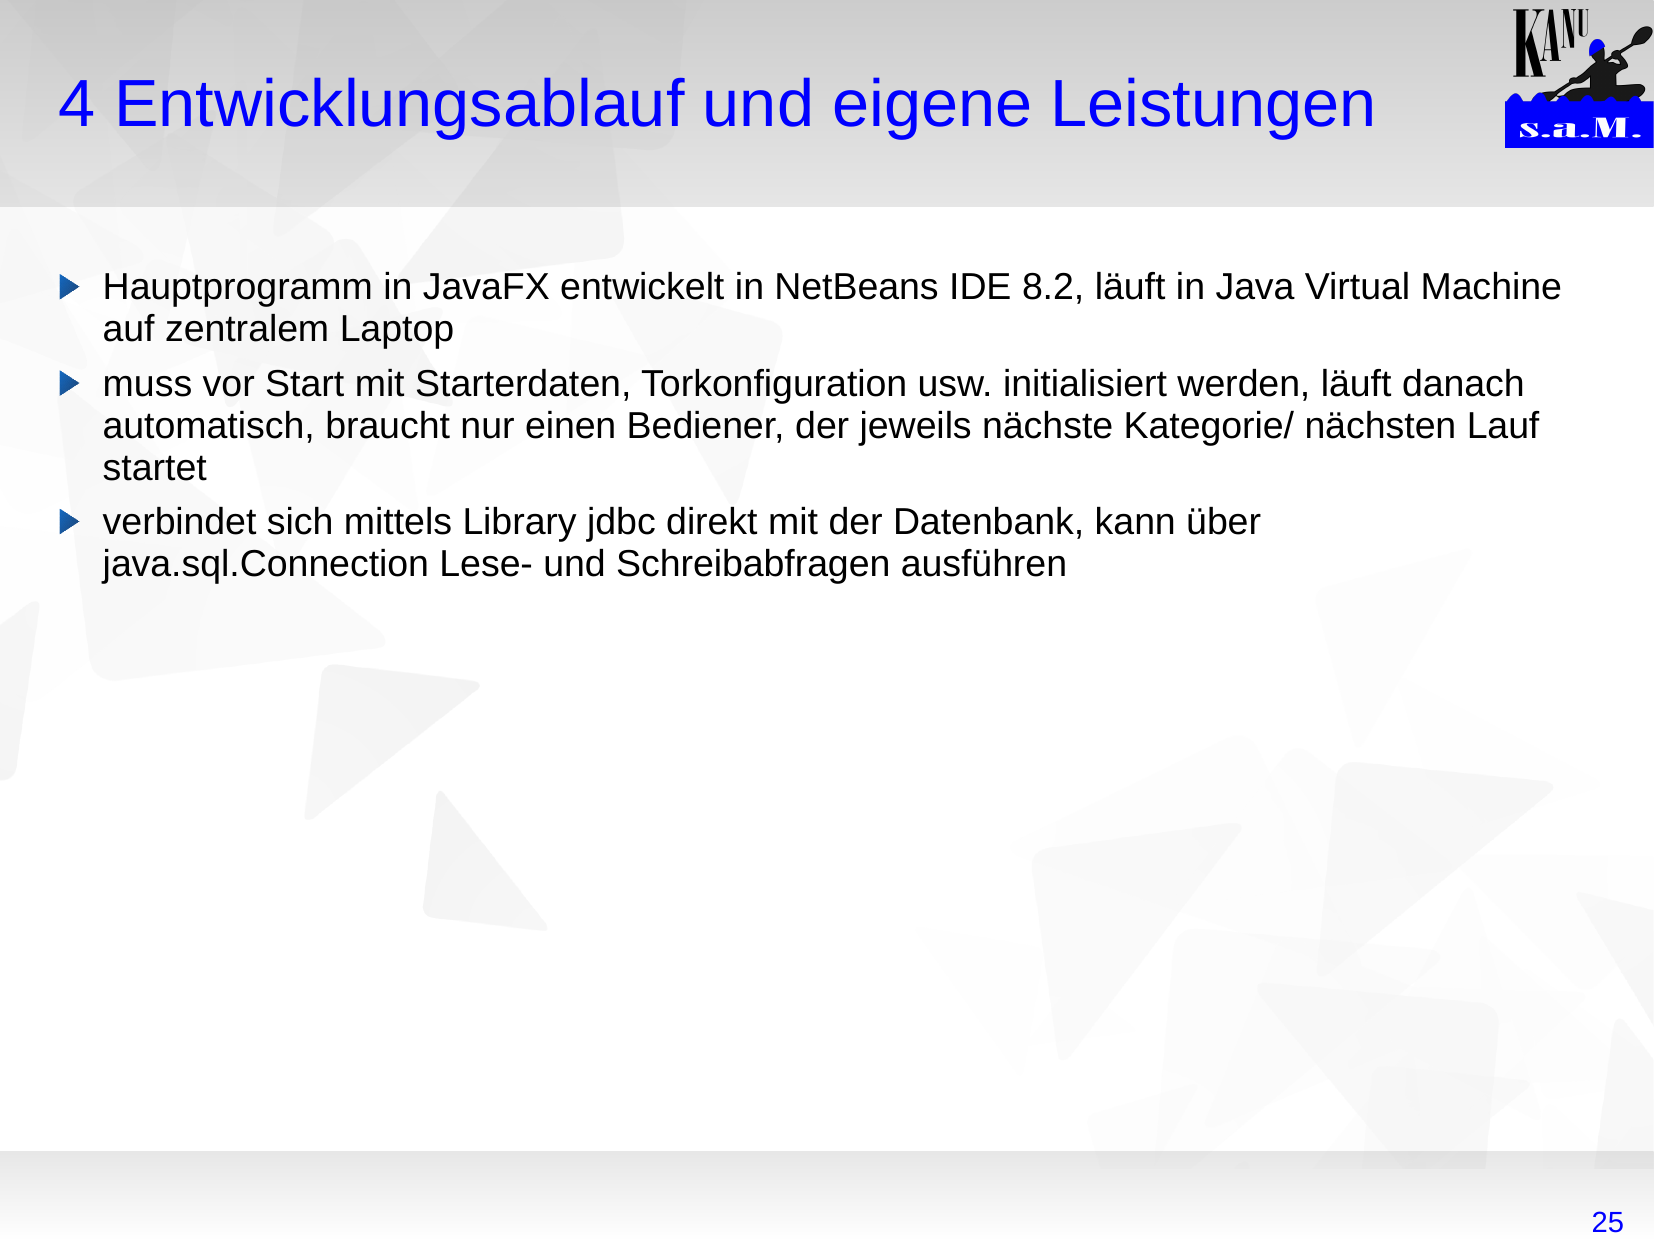

# 4 Entwicklungsablauf und eigene Leistungen
Hauptprogramm in JavaFX entwickelt in NetBeans IDE 8.2, läuft in Java Virtual Machine auf zentralem Laptop
muss vor Start mit Starterdaten, Torkonfiguration usw. initialisiert werden, läuft danach automatisch, braucht nur einen Bediener, der jeweils nächste Kategorie/ nächsten Lauf startet
verbindet sich mittels Library jdbc direkt mit der Datenbank, kann über java.sql.Connection Lese- und Schreibabfragen ausführen
25